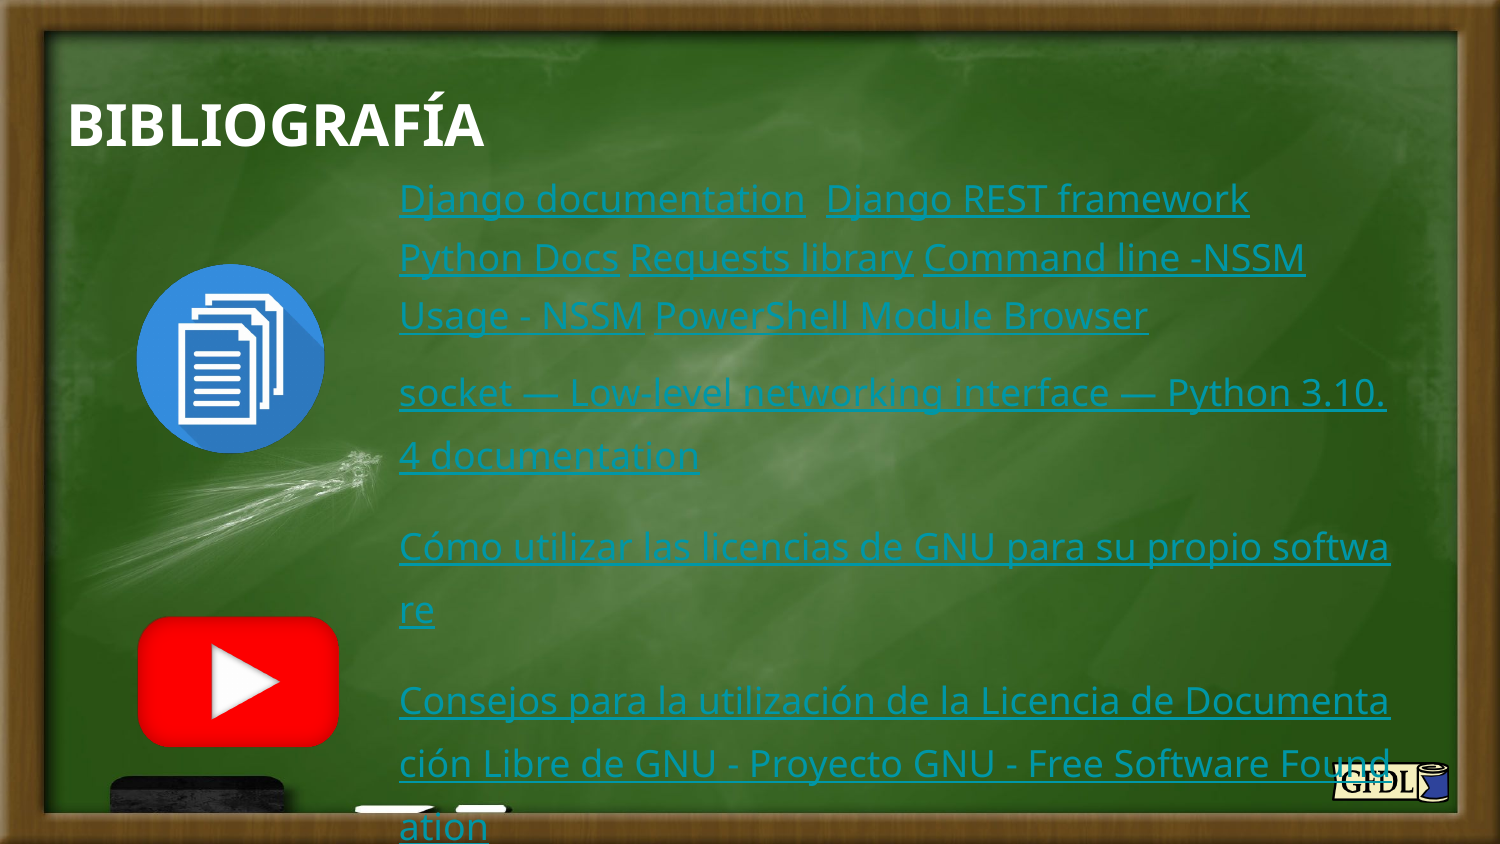

# BIBLIOGRAFÍA
Django documentation Django REST framework Python Docs Requests library Command line -NSSM Usage - NSSM PowerShell Module Browser
socket — Low-level networking interface — Python 3.10.4 documentation
Cómo utilizar las licencias de GNU para su propio software
Consejos para la utilización de la Licencia de Documentación Libre de GNU - Proyecto GNU - Free Software Foundation
REST API con Python, Django y MySQL (GET, POST, PUT, DELETE) ✅